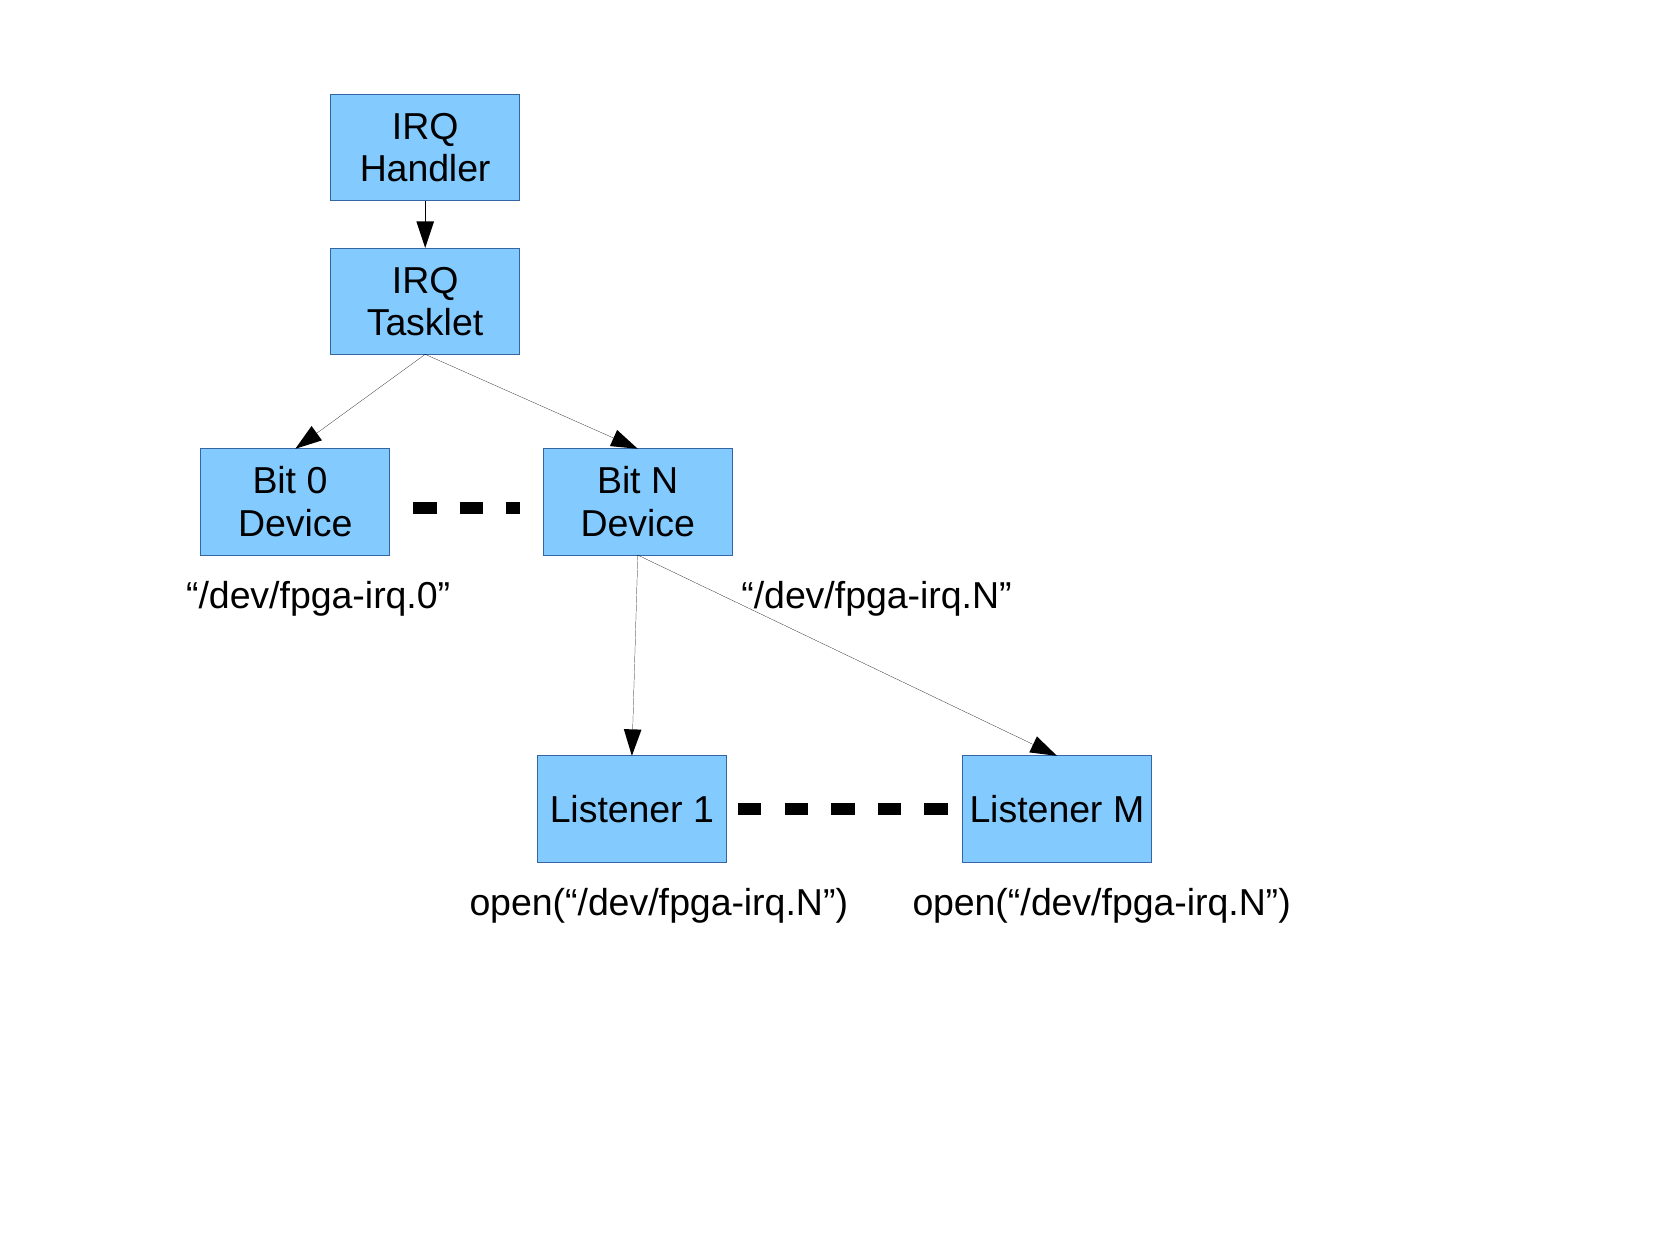

IRQ
Handler
IRQ
Tasklet
Bit 0
Device
Bit N
Device
“/dev/fpga-irq.0”
“/dev/fpga-irq.N”
Listener 1
Listener M
open(“/dev/fpga-irq.N”)
open(“/dev/fpga-irq.N”)